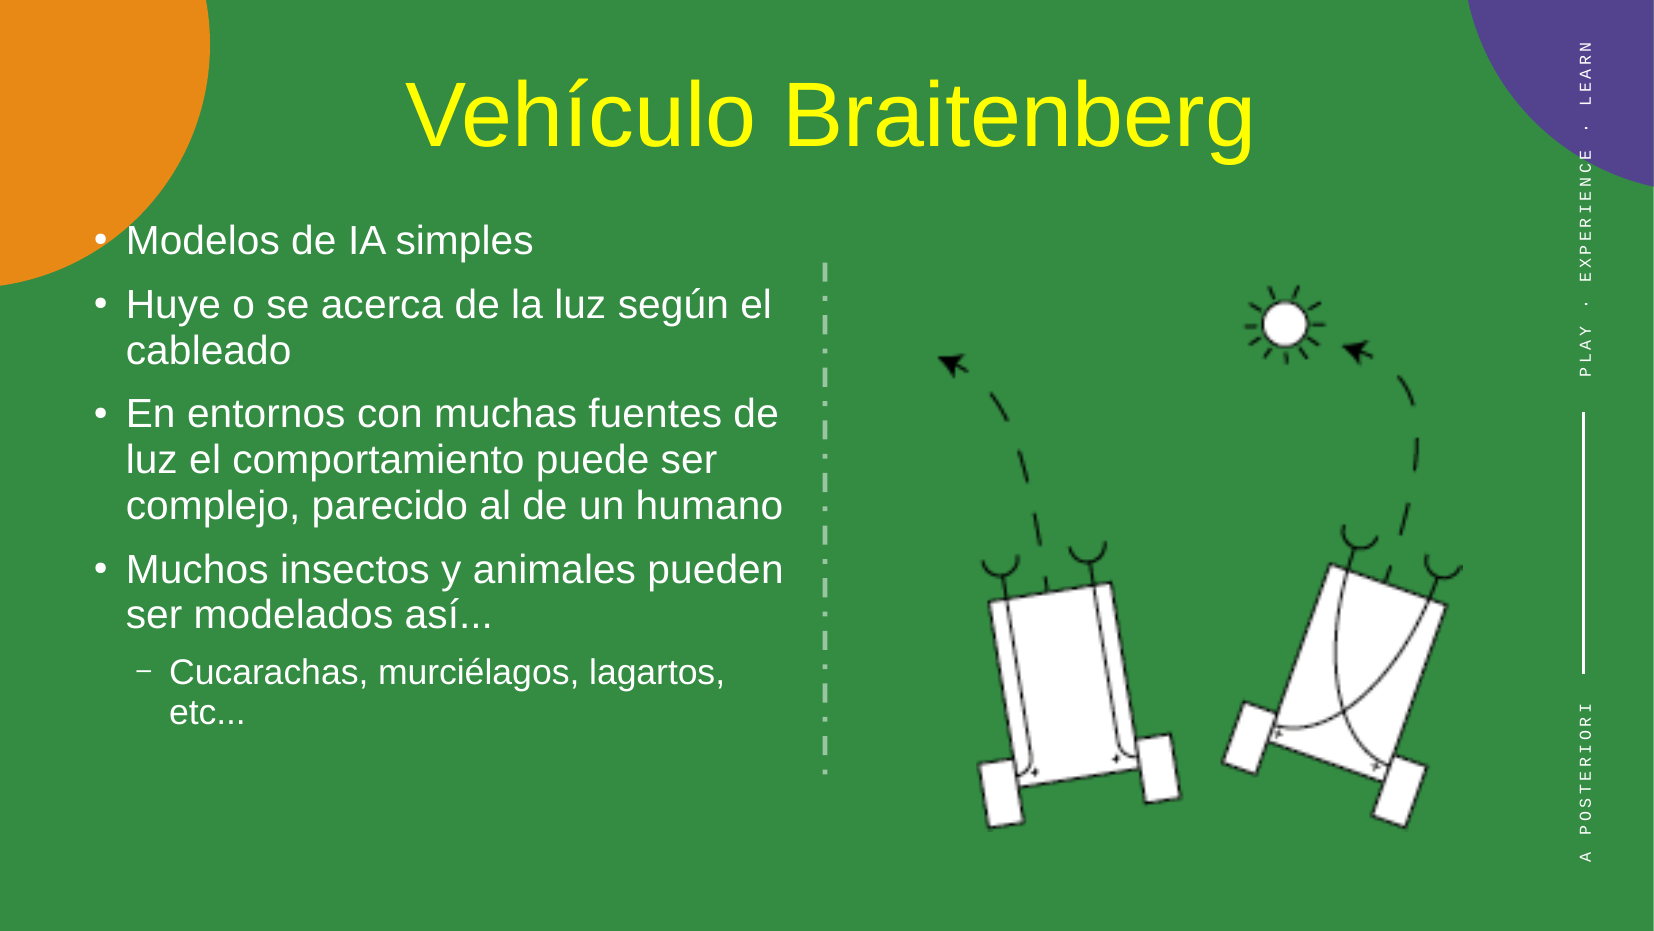

# Vehículo Braitenberg
Modelos de IA simples
Huye o se acerca de la luz según el cableado
En entornos con muchas fuentes de luz el comportamiento puede ser complejo, parecido al de un humano
Muchos insectos y animales pueden ser modelados así...
Cucarachas, murciélagos, lagartos, etc...